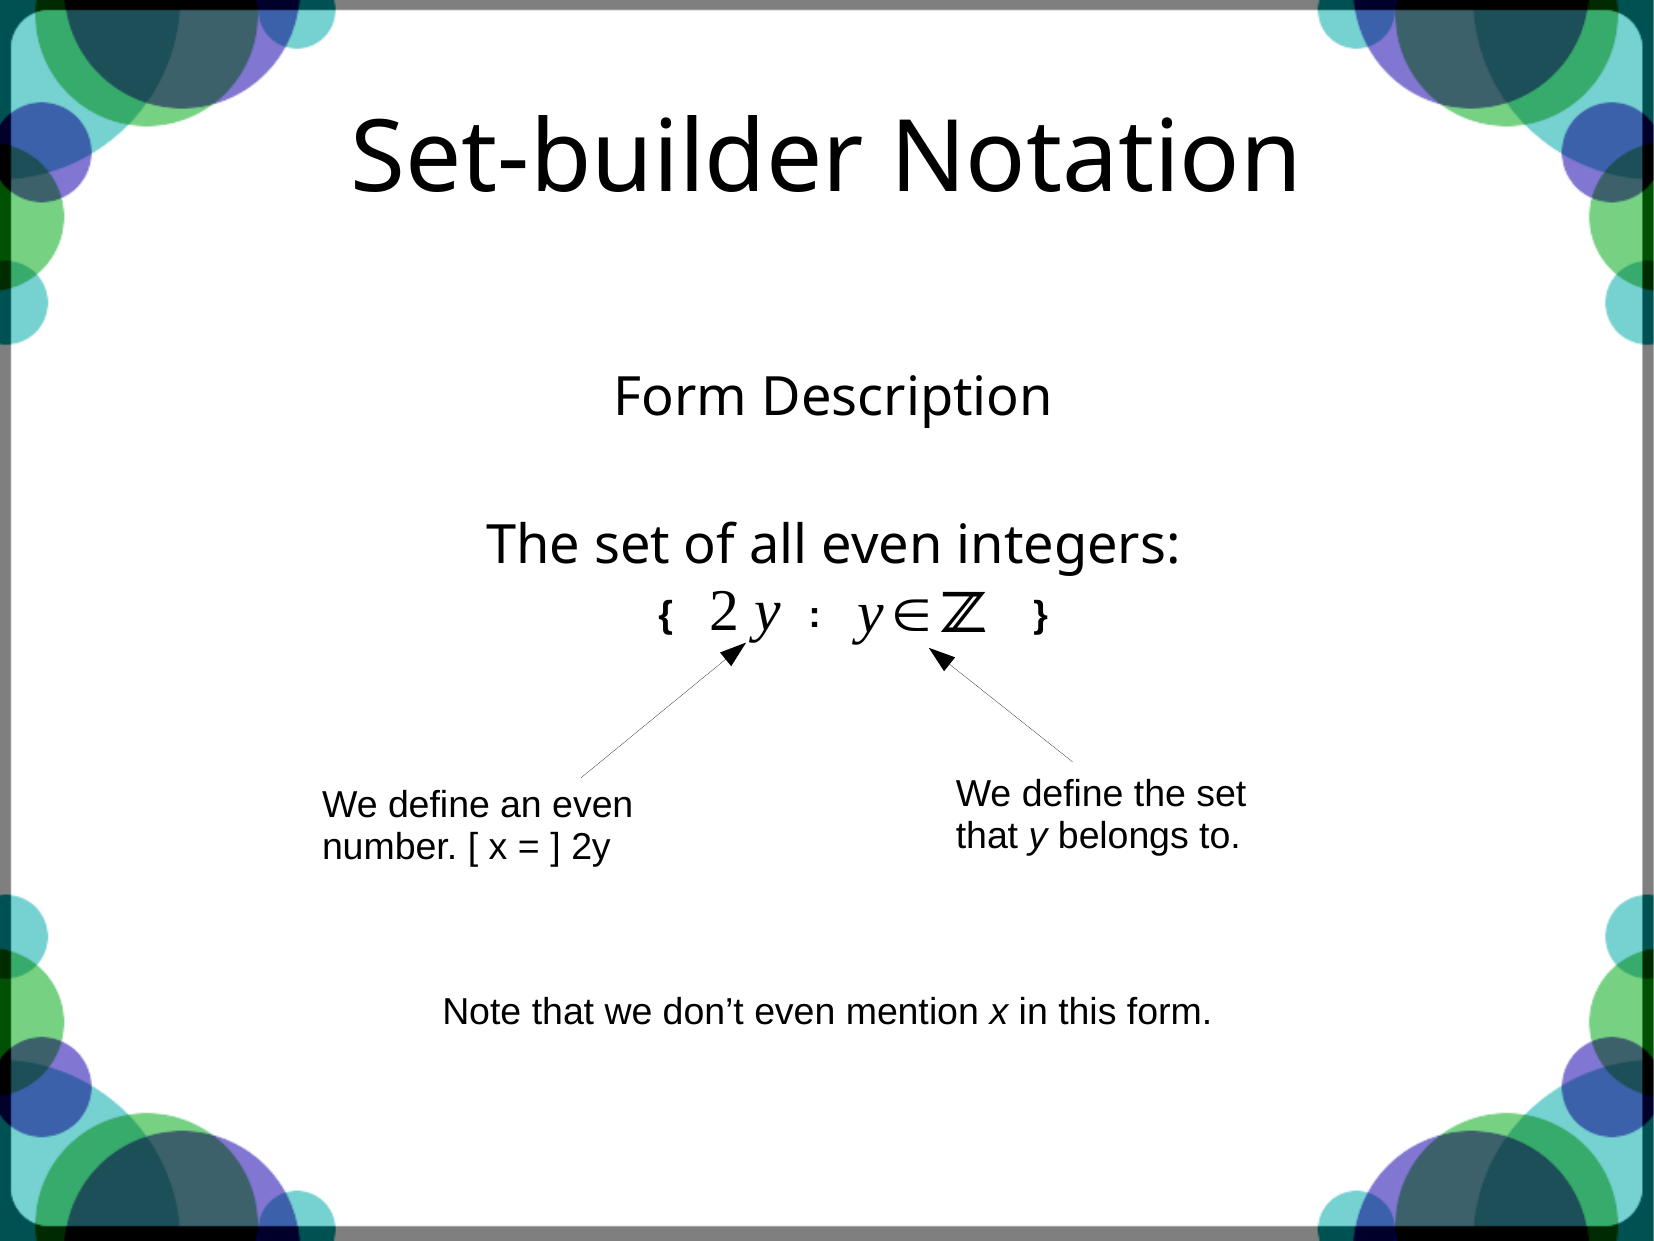

# Set-builder Notation
Form Description
The set of all even integers:
{		:			}
We define the set
that y belongs to.
We define an even number. [ x = ] 2y
Note that we don’t even mention x in this form.